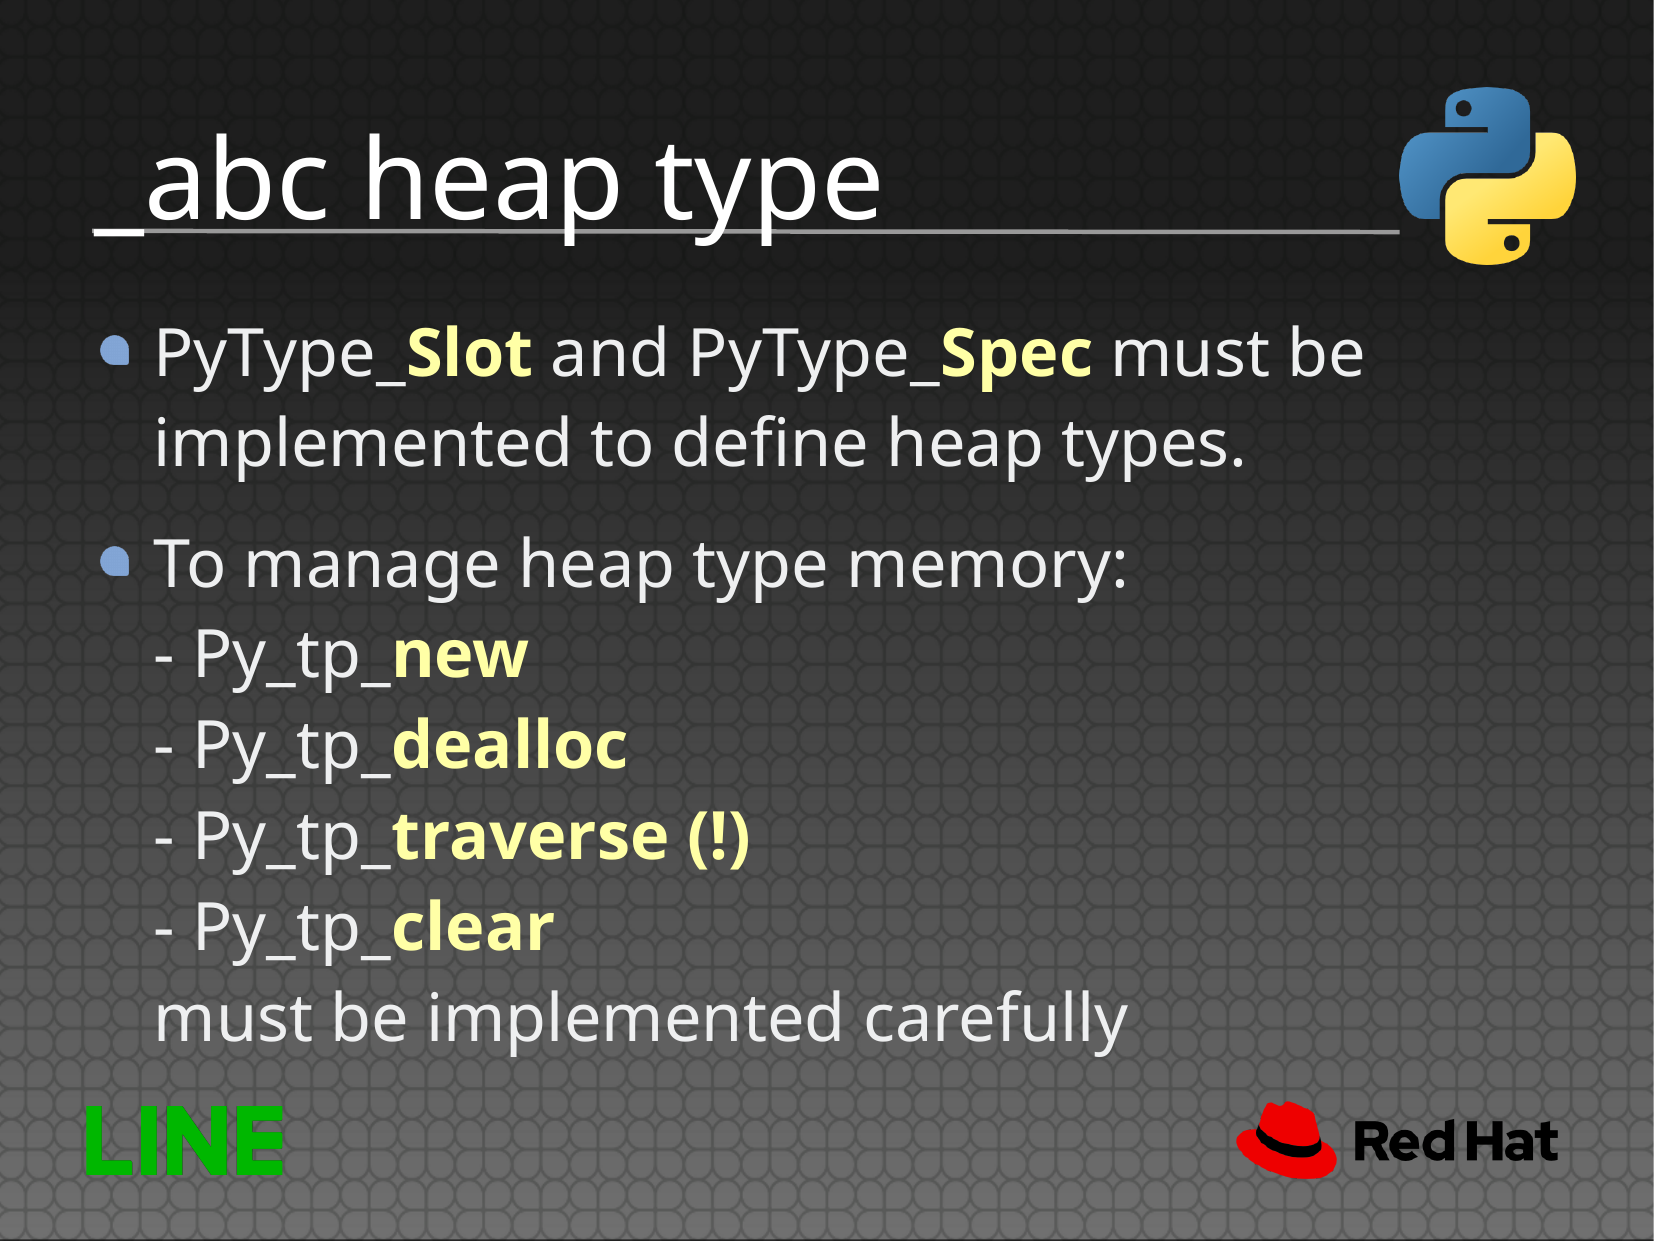

_abc heap type
# PyType_Slot and PyType_Spec must be implemented to define heap types.
To manage heap type memory:
- Py_tp_new
- Py_tp_dealloc
- Py_tp_traverse (!)
- Py_tp_clear
must be implemented carefully